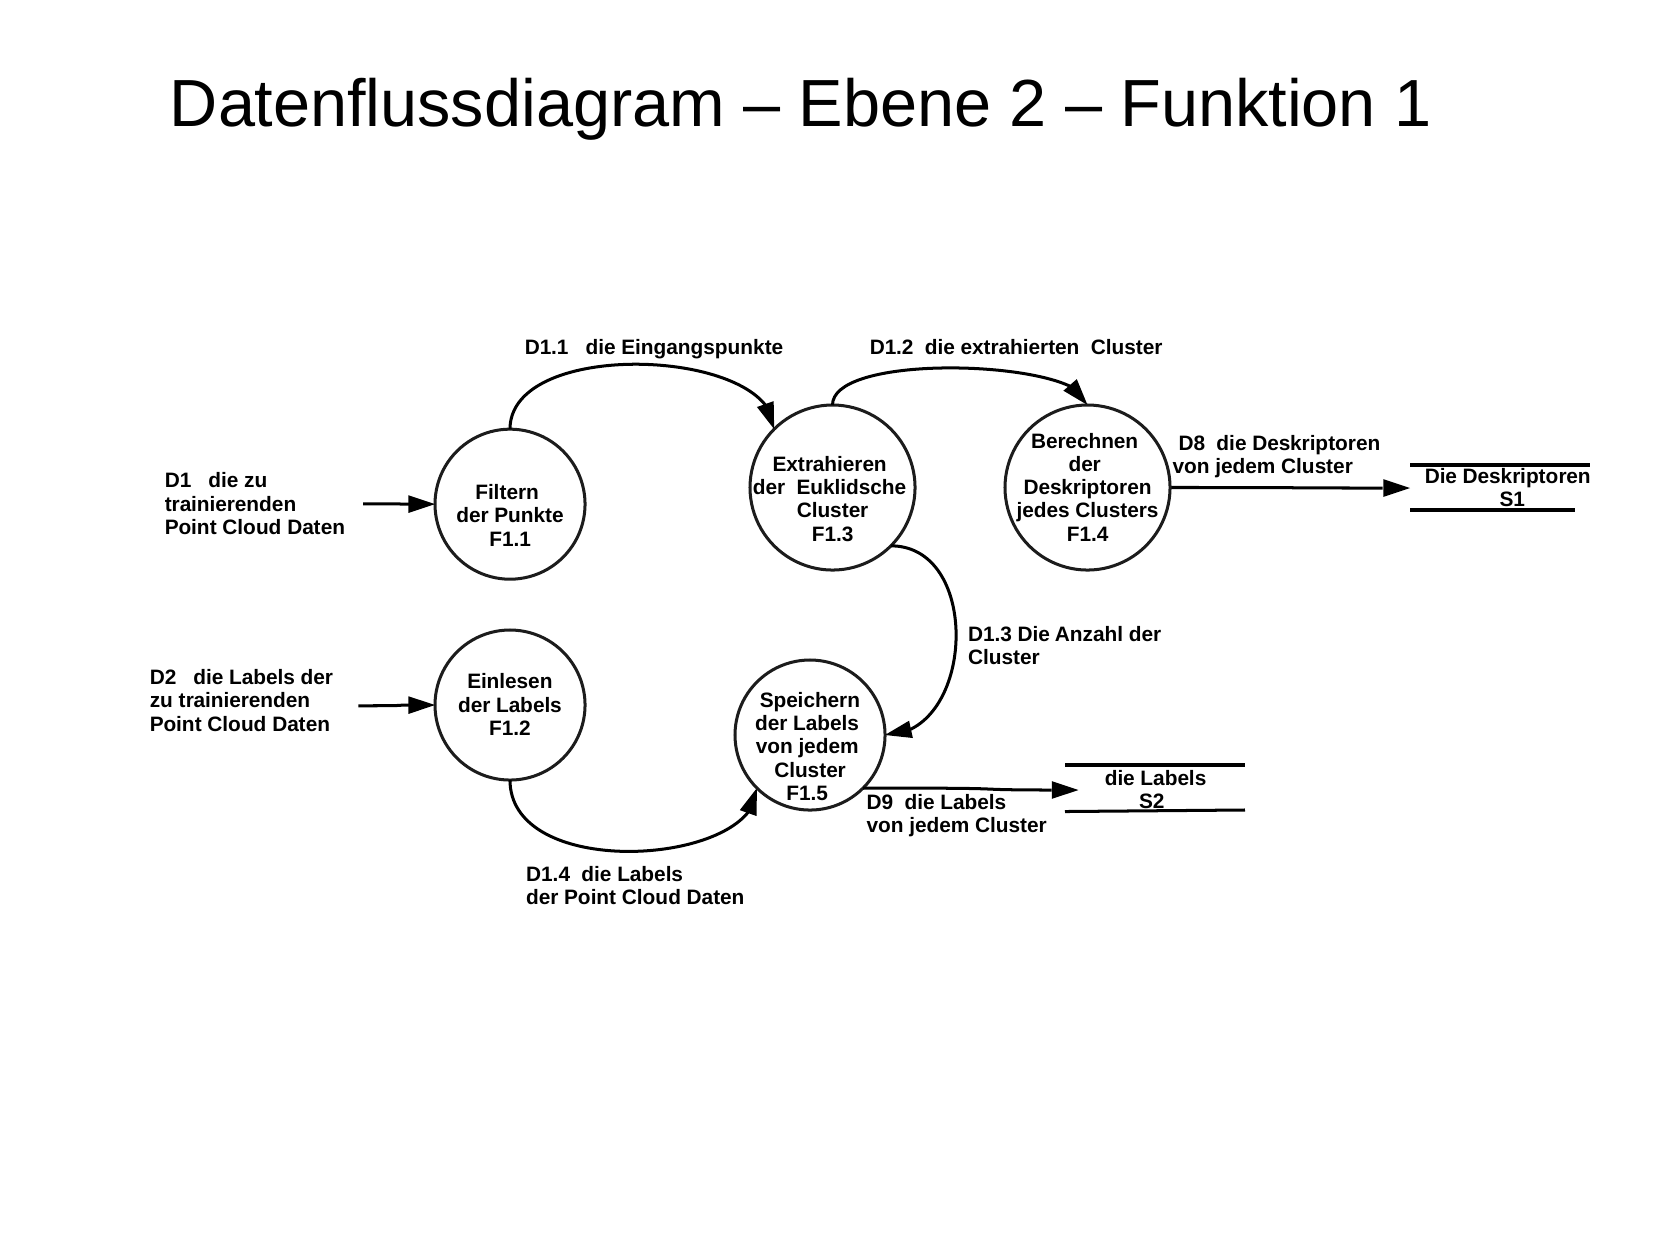

# Datenflussdiagram – Ebene 2 – Funktion 1
D1.1 die Eingangspunkte
D1.2 die extrahierten Cluster
Extrahieren
der Euklidsche
Cluster
F1.3
Berechnen
der
Deskriptoren
jedes Clusters
F1.4
 D8 die Deskriptoren von jedem Cluster
Filtern
der Punkte
F1.1
Die Deskriptoren
 S1
D1 die zu
trainierenden
Point Cloud Daten
D1.3 Die Anzahl der Cluster
Einlesen
der Labels
F1.2
D2 die Labels der zu trainierenden
Point Cloud Daten
Speichern
der Labels
von jedem
Cluster
F1.5
 die Labels
 S2
D9 die Labels
von jedem Cluster
D1.4 die Labels
der Point Cloud Daten